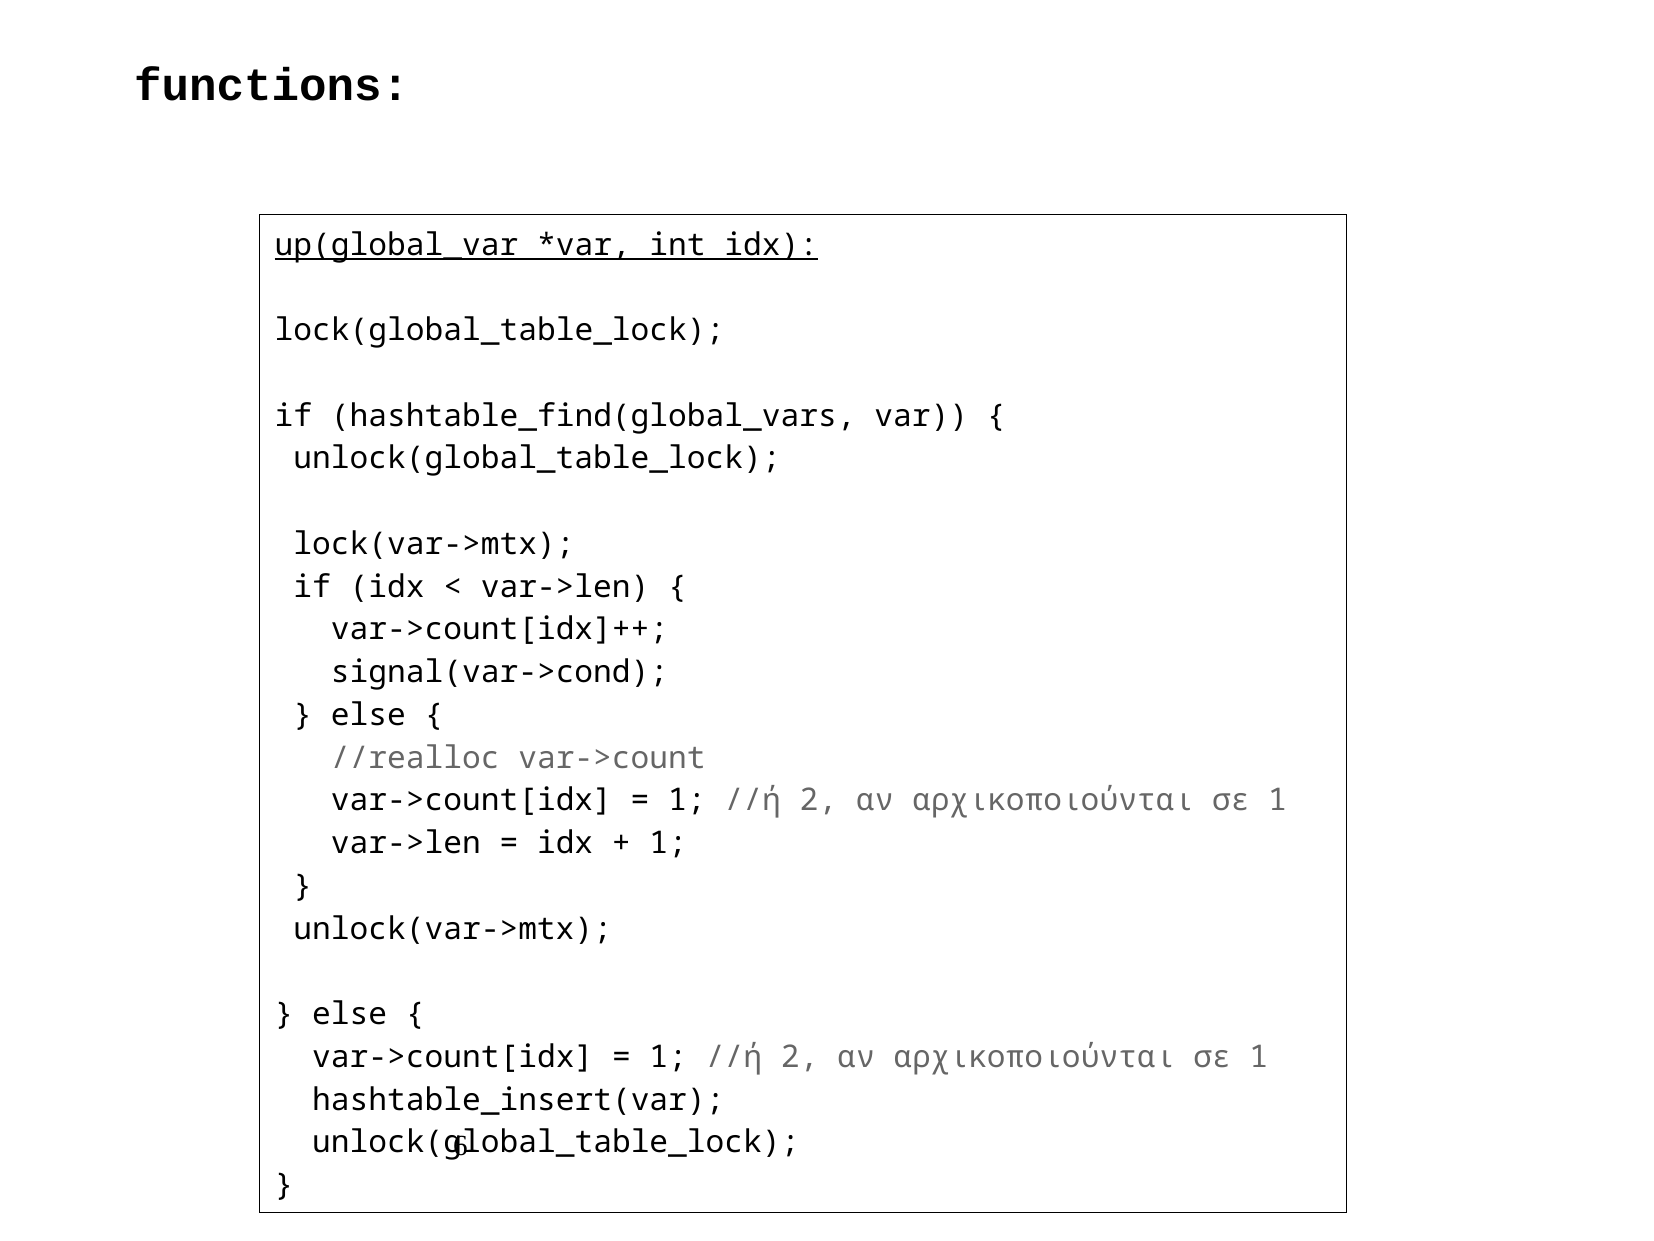

functions:
up(global_var *var, int idx):
lock(global_table_lock);
if (hashtable_find(global_vars, var)) {
 unlock(global_table_lock);
 lock(var->mtx);
 if (idx < var->len) {
 var->count[idx]++;
 signal(var->cond);
 } else {
 //realloc var->count
 var->count[idx] = 1; //ή 2, αν αρχικοποιούνται σε 1
 var->len = idx + 1;
 }
 unlock(var->mtx);
} else {
 var->count[idx] = 1; //ή 2, αν αρχικοποιούνται σε 1
 hashtable_insert(var);
 unlock(global_table_lock);
}
6